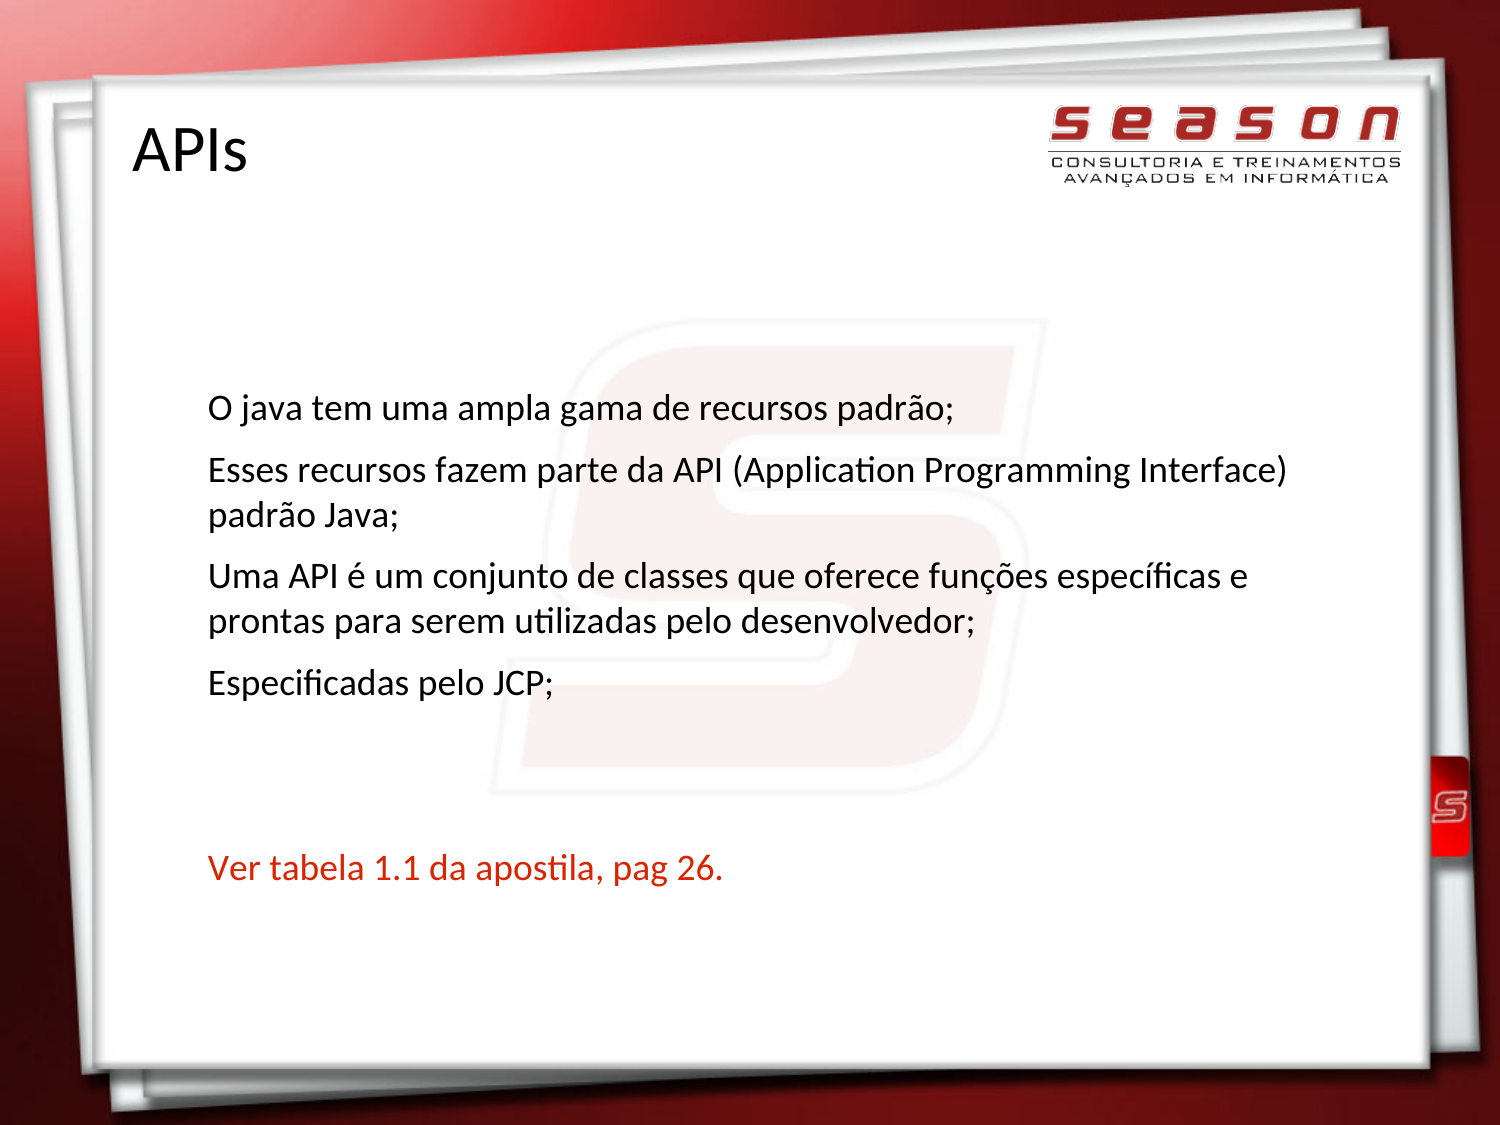

# APIs
O java tem uma ampla gama de recursos padrão;
Esses recursos fazem parte da API (Application Programming Interface) padrão Java;
Uma API é um conjunto de classes que oferece funções específicas e prontas para serem utilizadas pelo desenvolvedor;
Especificadas pelo JCP;
Ver tabela 1.1 da apostila, pag 26.